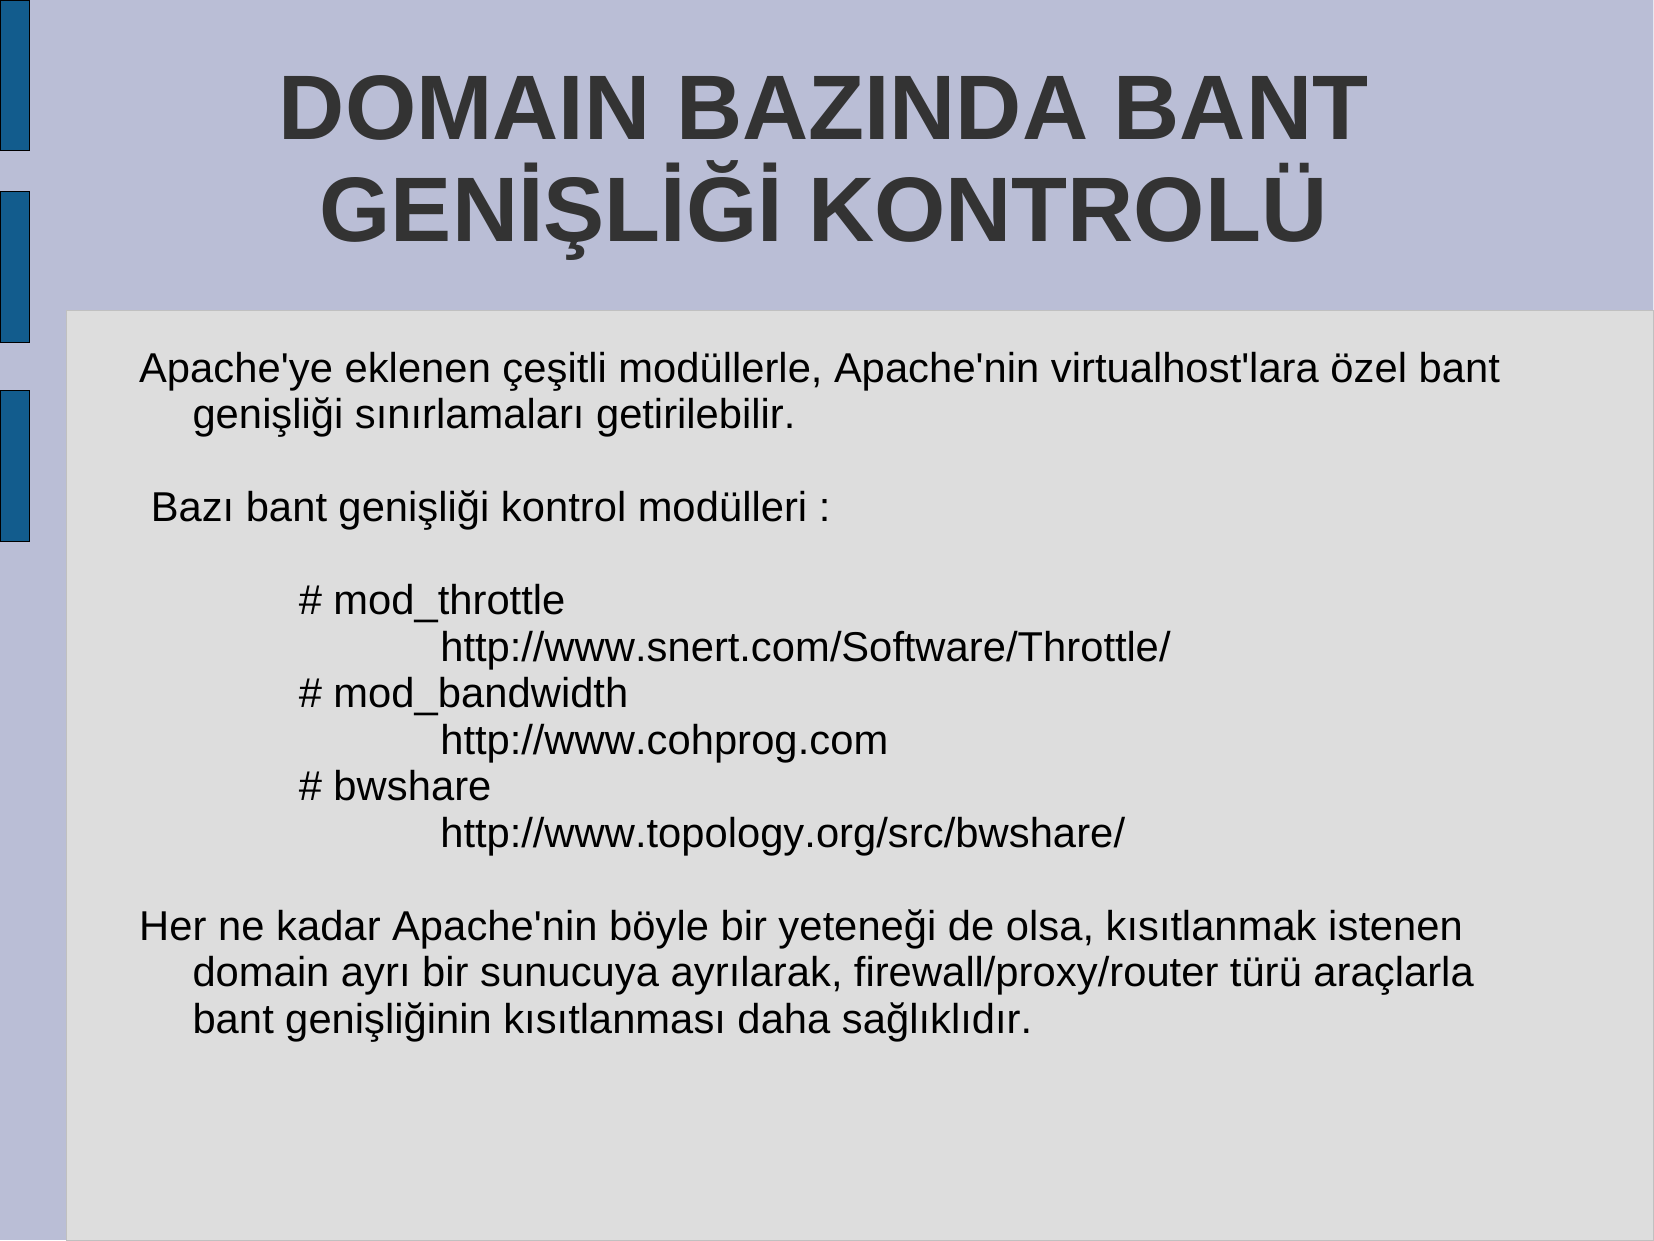

# DOMAIN BAZINDA BANT GENİŞLİĞİ KONTROLÜ
Apache'ye eklenen çeşitli modüllerle, Apache'nin virtualhost'lara özel bant genişliği sınırlamaları getirilebilir.
 Bazı bant genişliği kontrol modülleri :
# mod_throttle
http://www.snert.com/Software/Throttle/
# mod_bandwidth
http://www.cohprog.com
# bwshare
http://www.topology.org/src/bwshare/
Her ne kadar Apache'nin böyle bir yeteneği de olsa, kısıtlanmak istenen domain ayrı bir sunucuya ayrılarak, firewall/proxy/router türü araçlarla bant genişliğinin kısıtlanması daha sağlıklıdır.